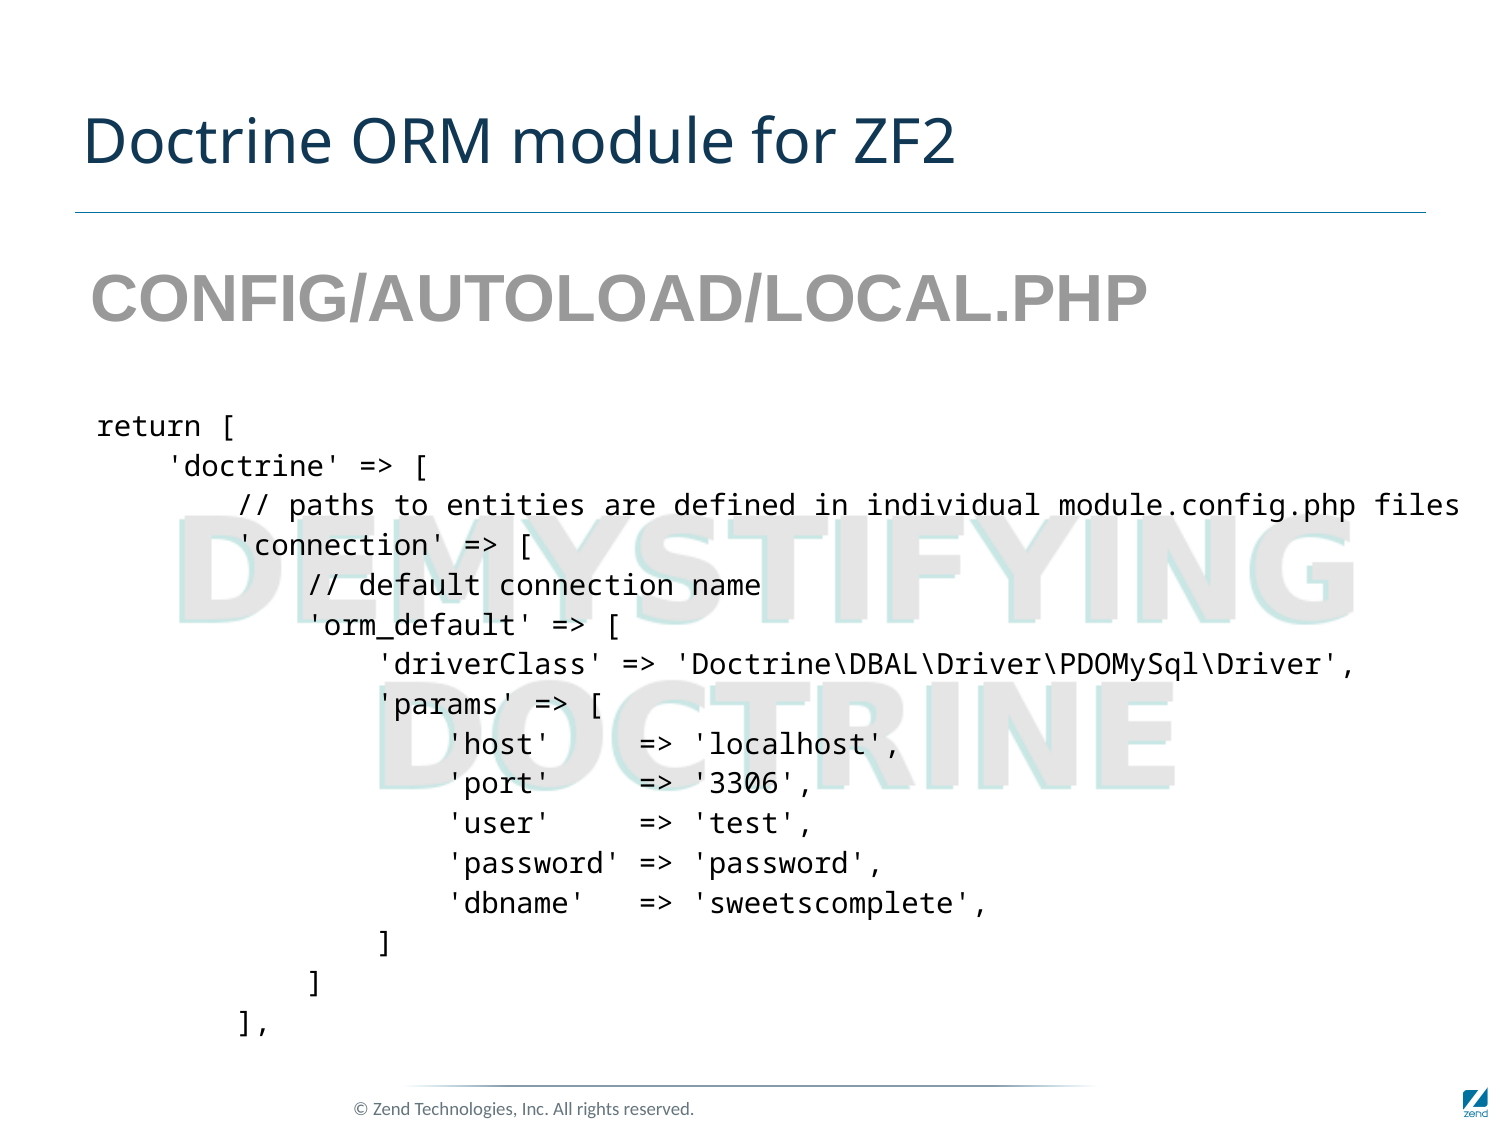

# Doctrine ORM module for ZF2
config/autoload/local.php
return [
 'doctrine' => [
 // paths to entities are defined in individual module.config.php files
 'connection' => [
 // default connection name
 'orm_default' => [
 'driverClass' => 'Doctrine\DBAL\Driver\PDOMySql\Driver',
 'params' => [
 'host' => 'localhost',
 'port' => '3306',
 'user' => 'test',
 'password' => 'password',
 'dbname' => 'sweetscomplete',
 ]
 ]
 ],